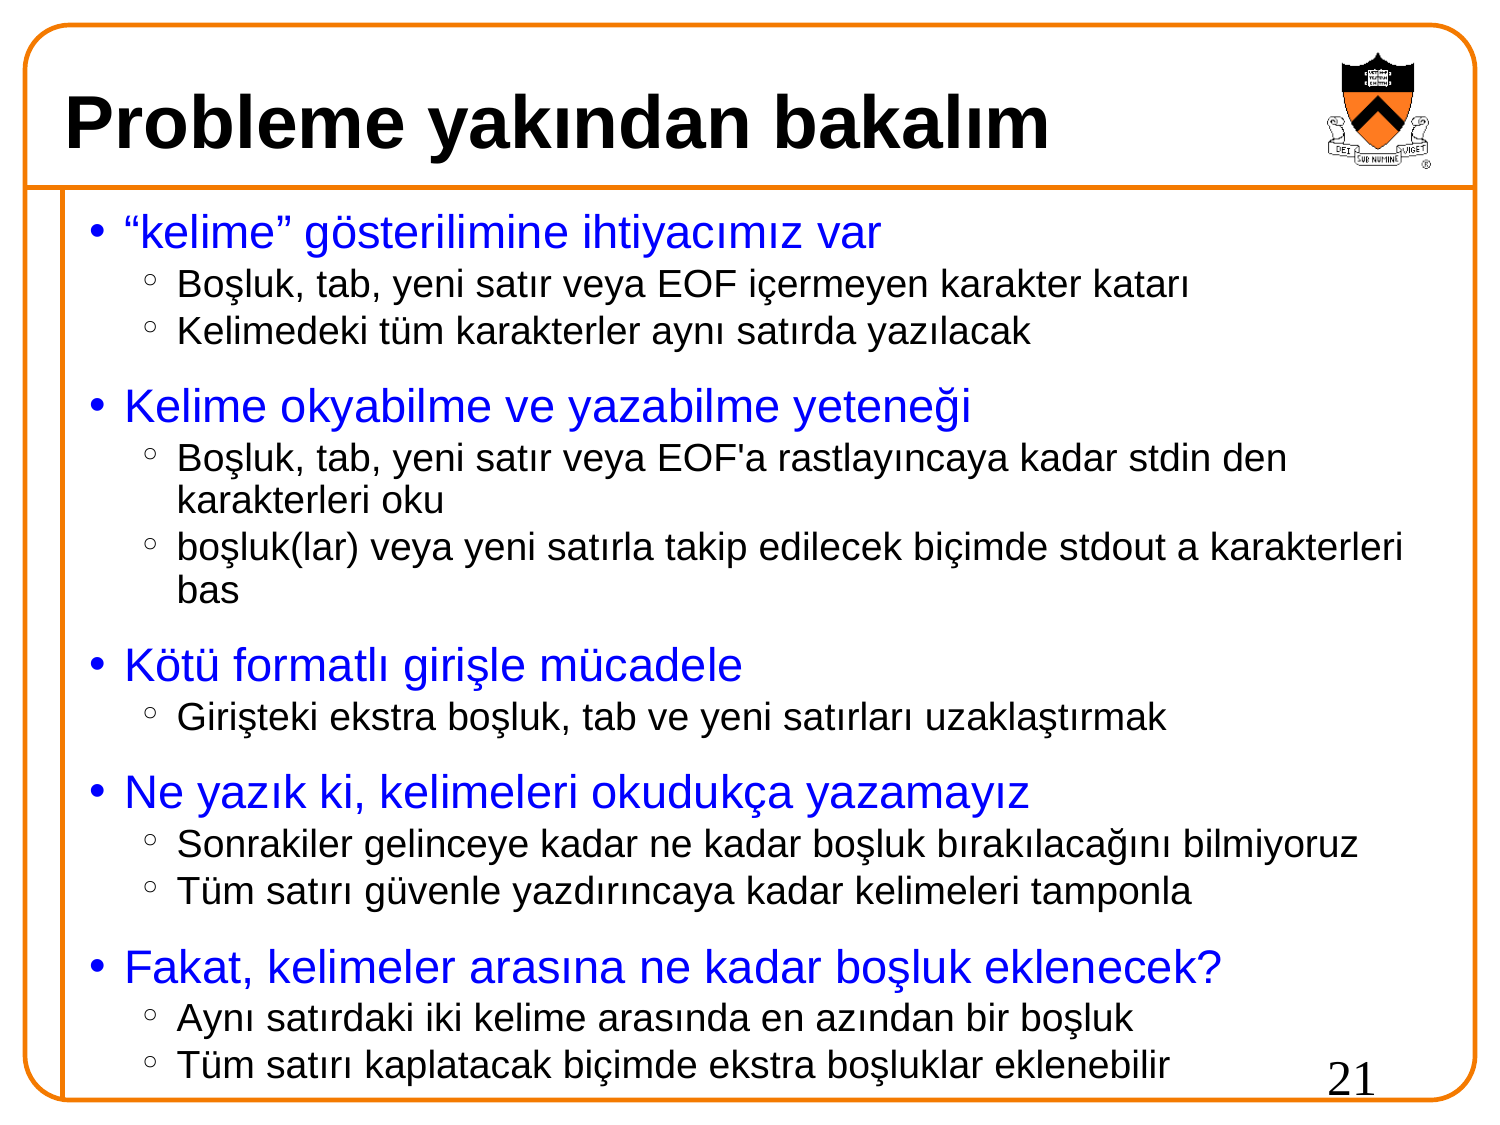

# Probleme yakından bakalım
“kelime” gösterilimine ihtiyacımız var
Boşluk, tab, yeni satır veya EOF içermeyen karakter katarı
Kelimedeki tüm karakterler aynı satırda yazılacak
Kelime okyabilme ve yazabilme yeteneği
Boşluk, tab, yeni satır veya EOF'a rastlayıncaya kadar stdin den karakterleri oku
boşluk(lar) veya yeni satırla takip edilecek biçimde stdout a karakterleri bas
Kötü formatlı girişle mücadele
Girişteki ekstra boşluk, tab ve yeni satırları uzaklaştırmak
Ne yazık ki, kelimeleri okudukça yazamayız
Sonrakiler gelinceye kadar ne kadar boşluk bırakılacağını bilmiyoruz
Tüm satırı güvenle yazdırıncaya kadar kelimeleri tamponla
Fakat, kelimeler arasına ne kadar boşluk eklenecek?
Aynı satırdaki iki kelime arasında en azından bir boşluk
Tüm satırı kaplatacak biçimde ekstra boşluklar eklenebilir
21